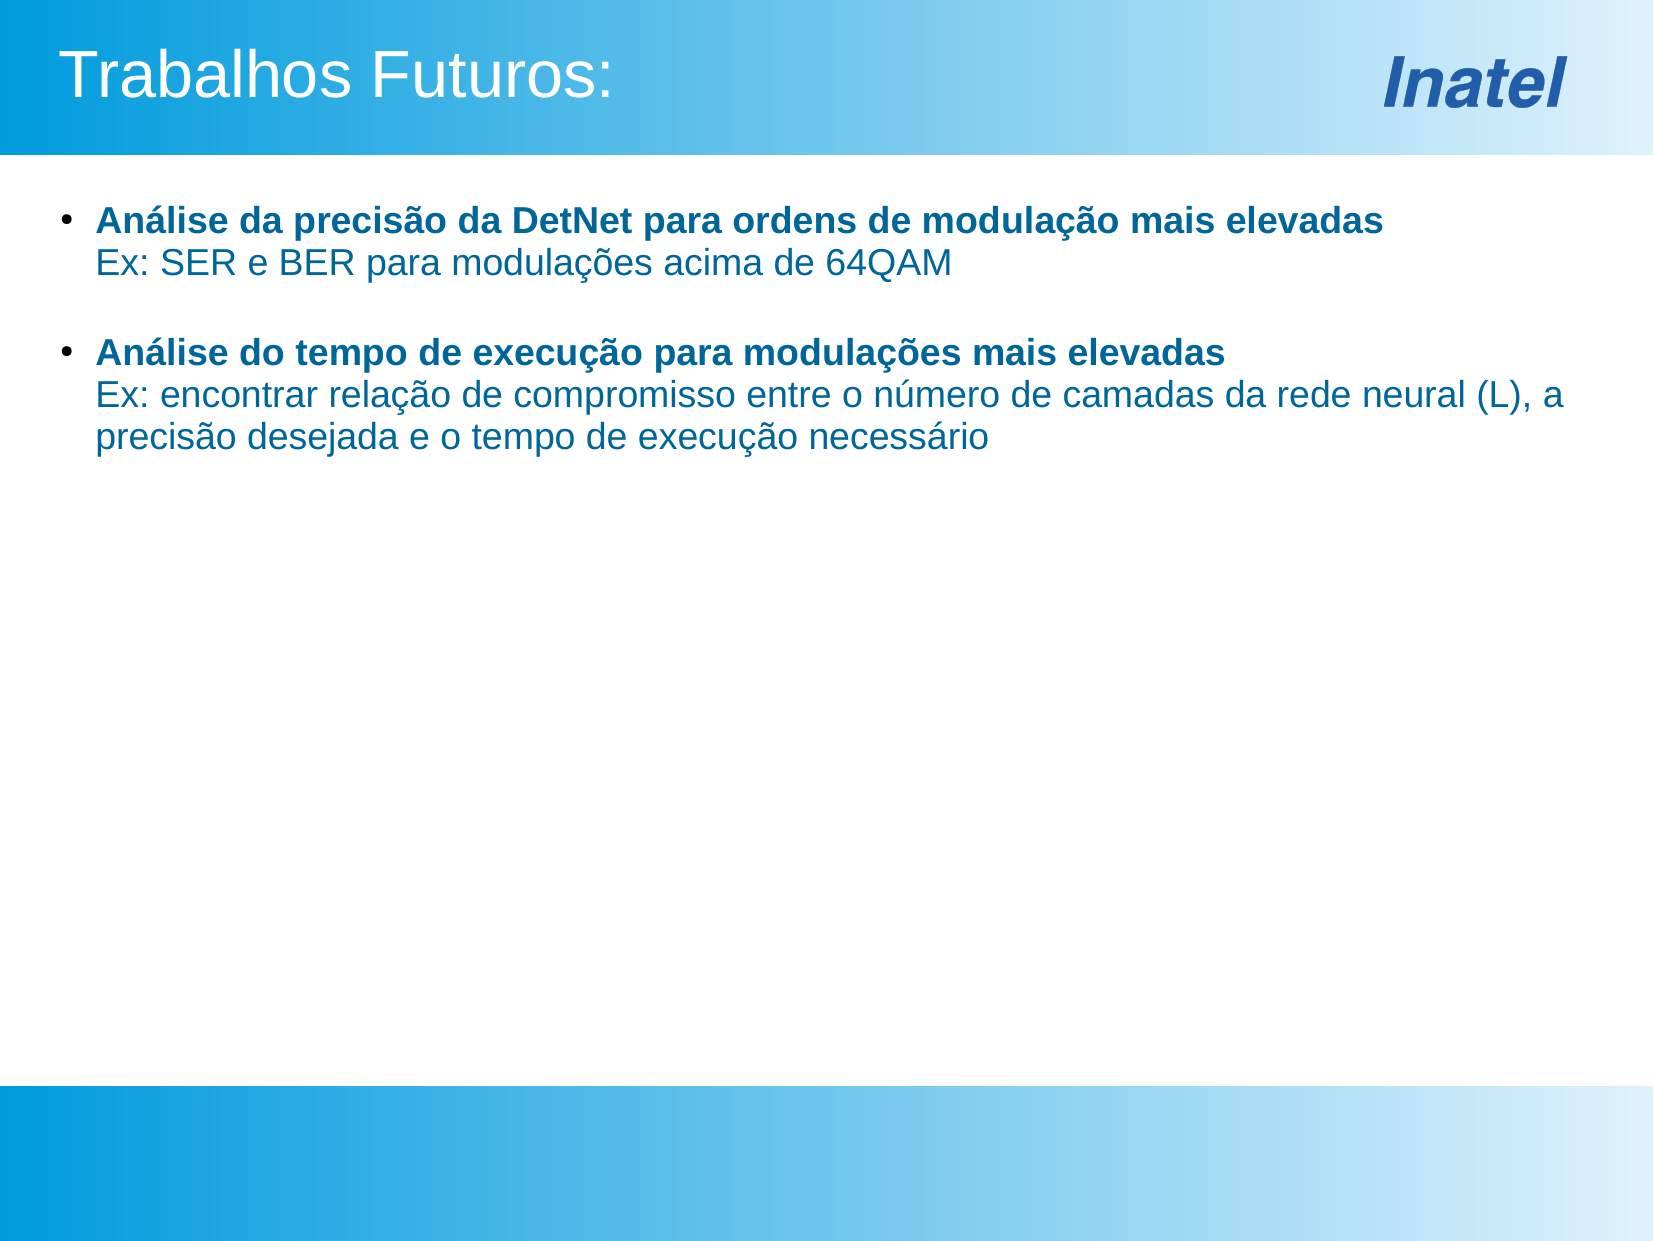

# Trabalhos Futuros:
Análise da precisão da DetNet para ordens de modulação mais elevadas
Ex: SER e BER para modulações acima de 64QAM
Análise do tempo de execução para modulações mais elevadas
Ex: encontrar relação de compromisso entre o número de camadas da rede neural (L), a precisão desejada e o tempo de execução necessário